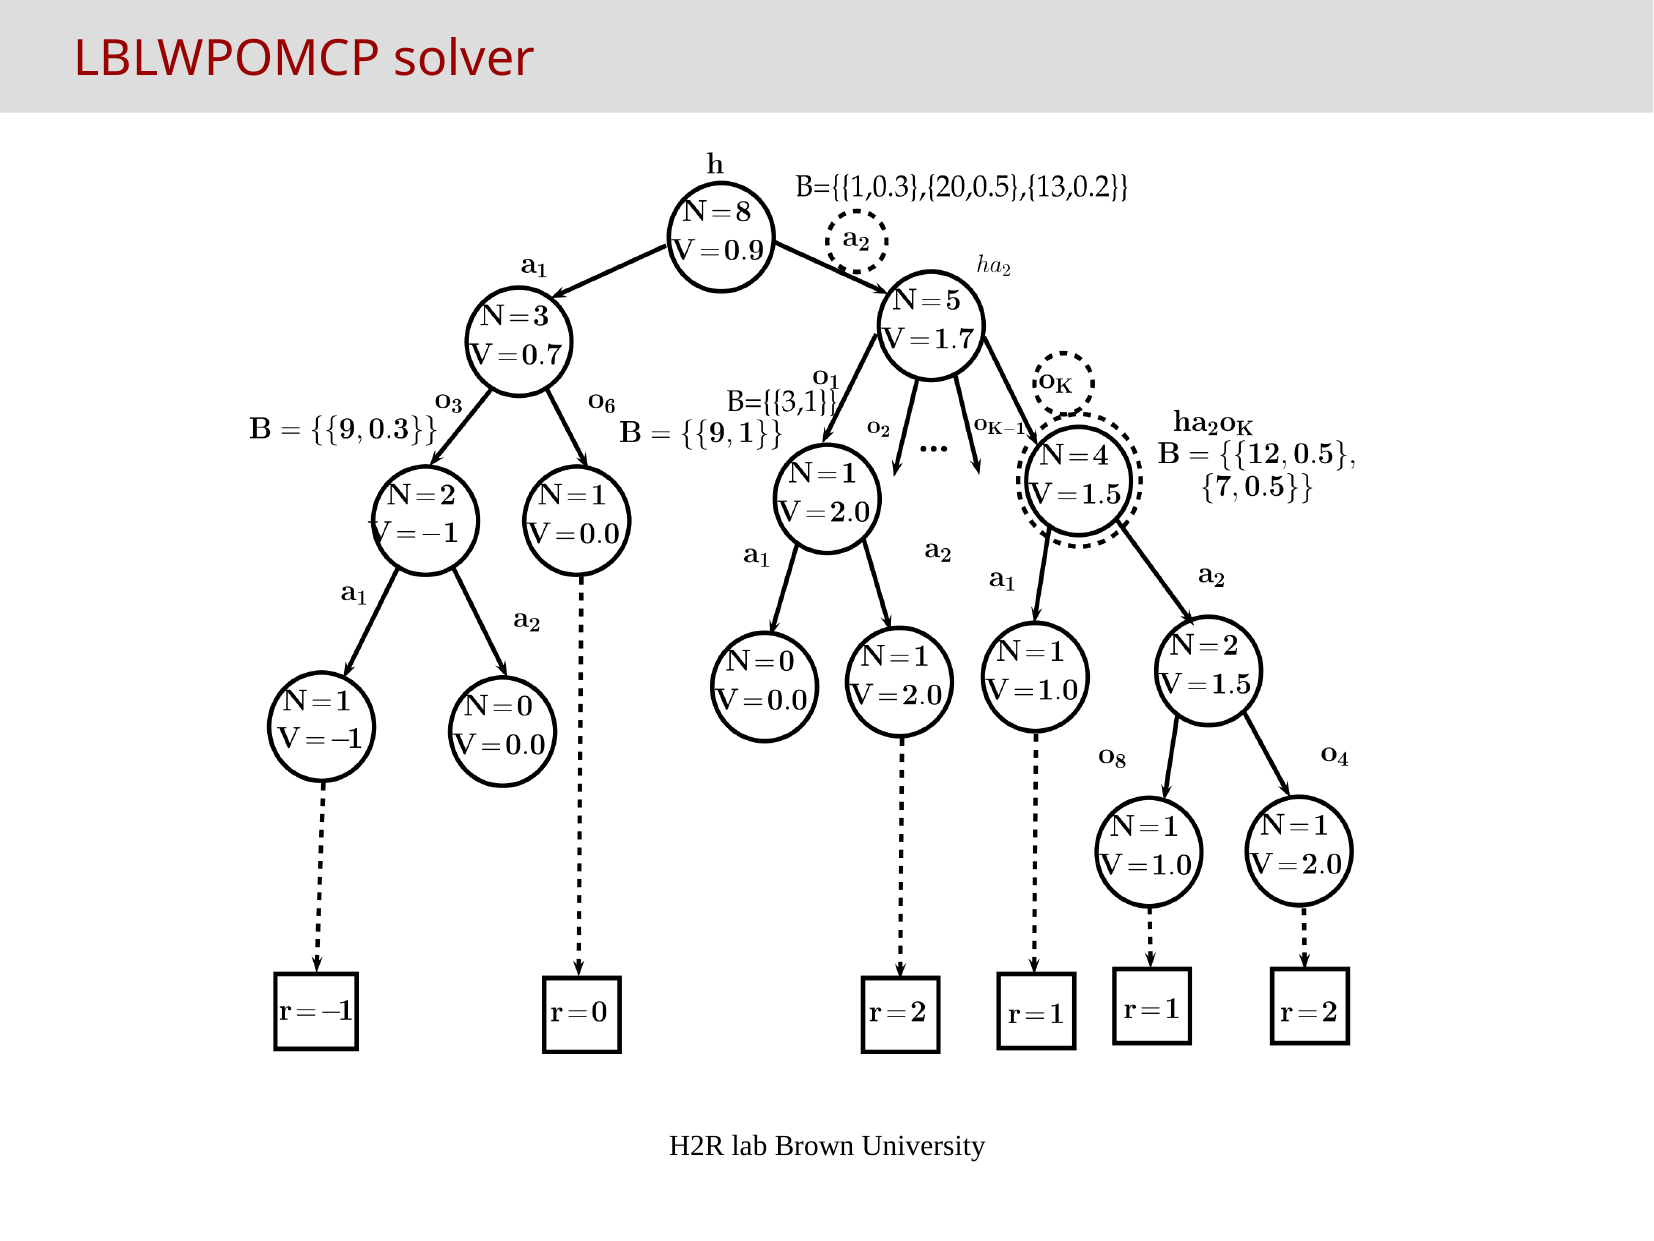

# LBLWPOMCP solver
H2R lab Brown University